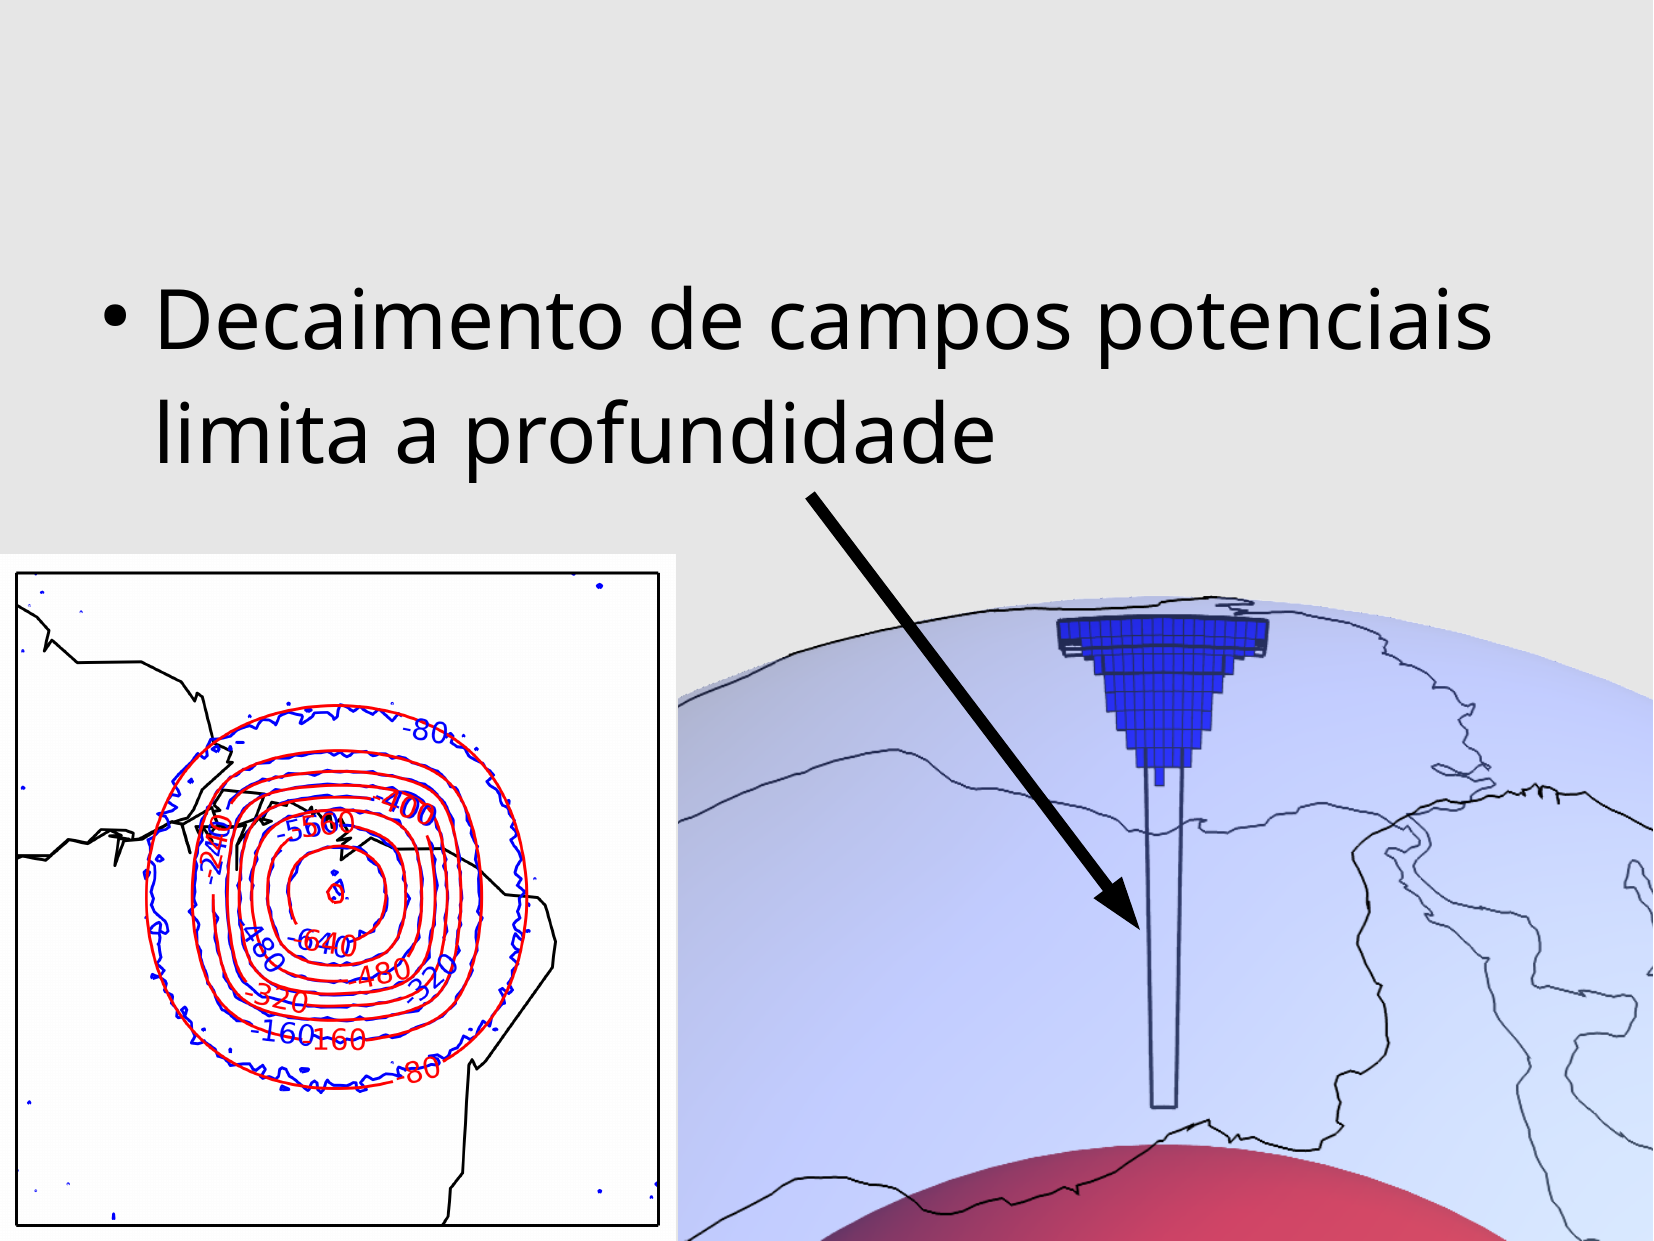

# Decaimento de campos potenciais limita a profundidade